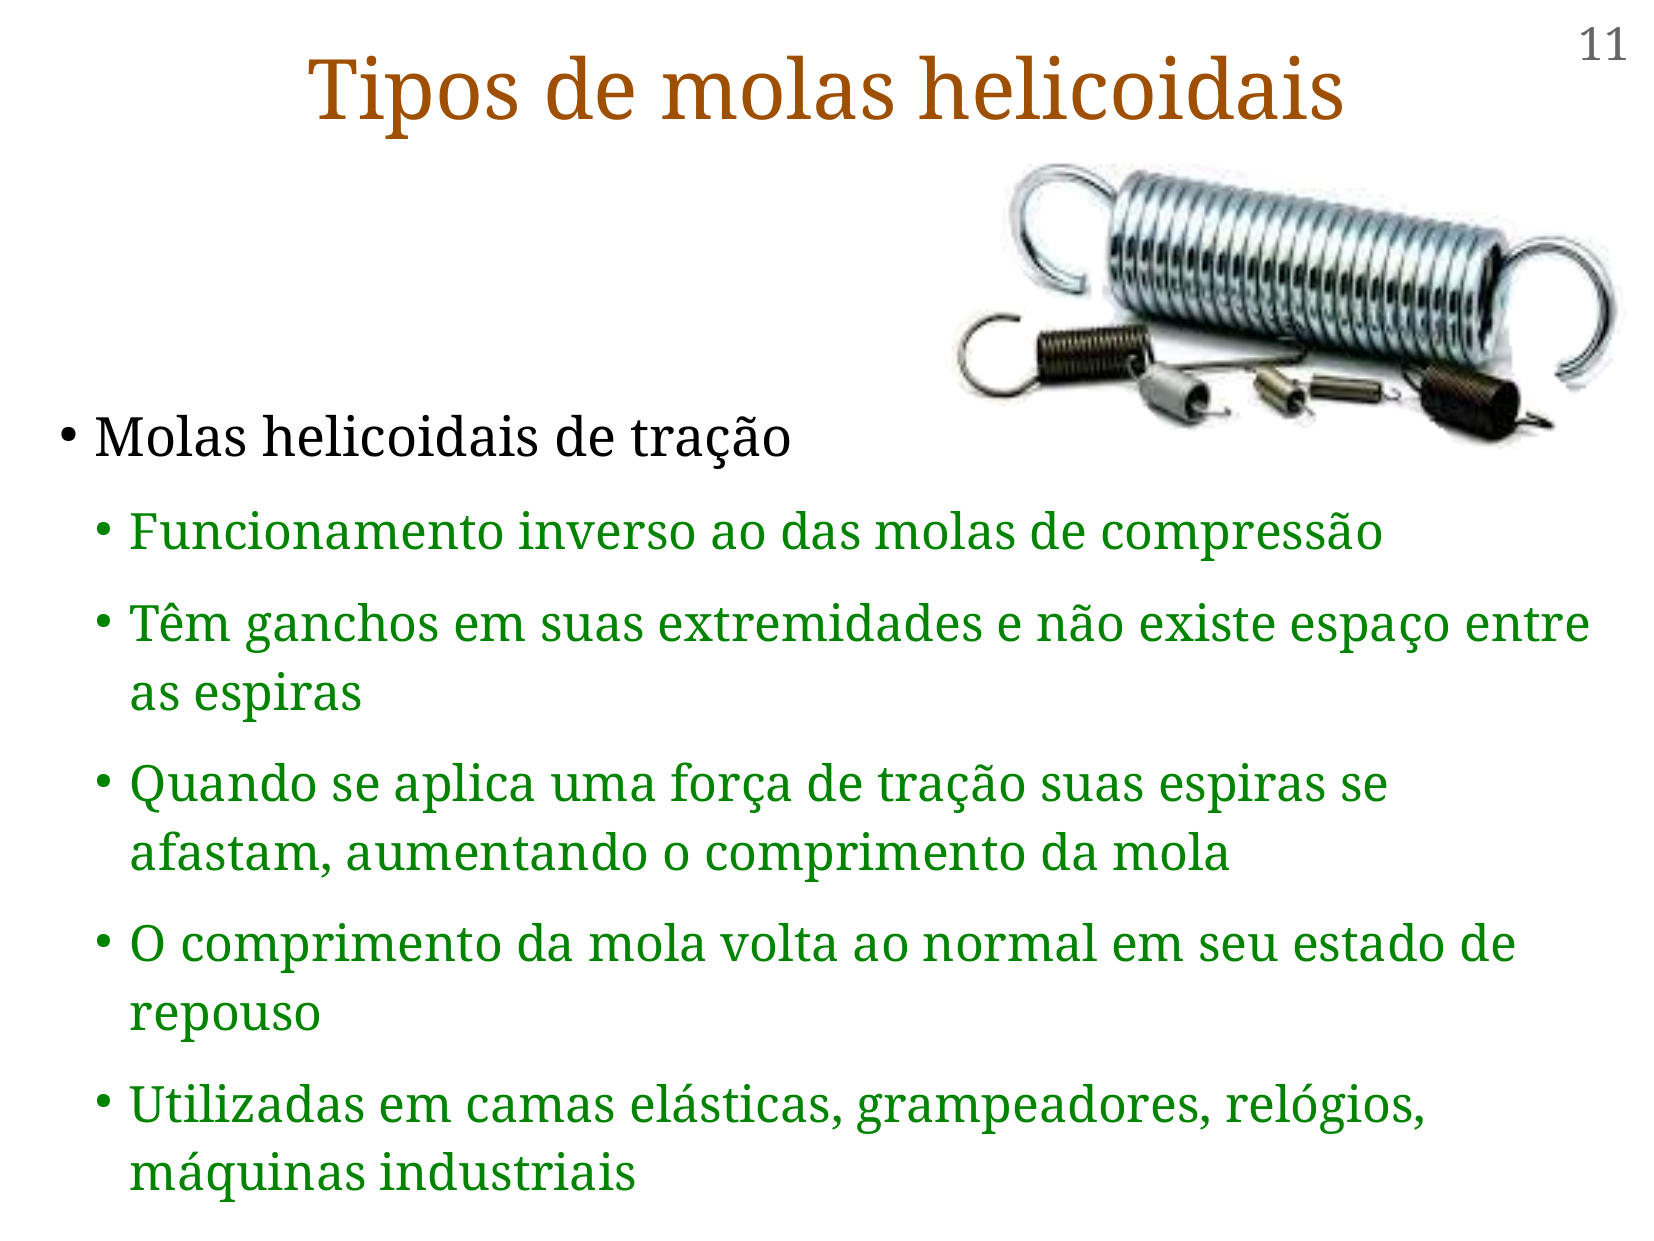

11
# Tipos de molas helicoidais
Molas helicoidais de tração
Funcionamento inverso ao das molas de compressão
Têm ganchos em suas extremidades e não existe espaço entre as espiras
Quando se aplica uma força de tração suas espiras se afastam, aumentando o comprimento da mola
O comprimento da mola volta ao normal em seu estado de repouso
Utilizadas em camas elásticas, grampeadores, relógios, máquinas industriais